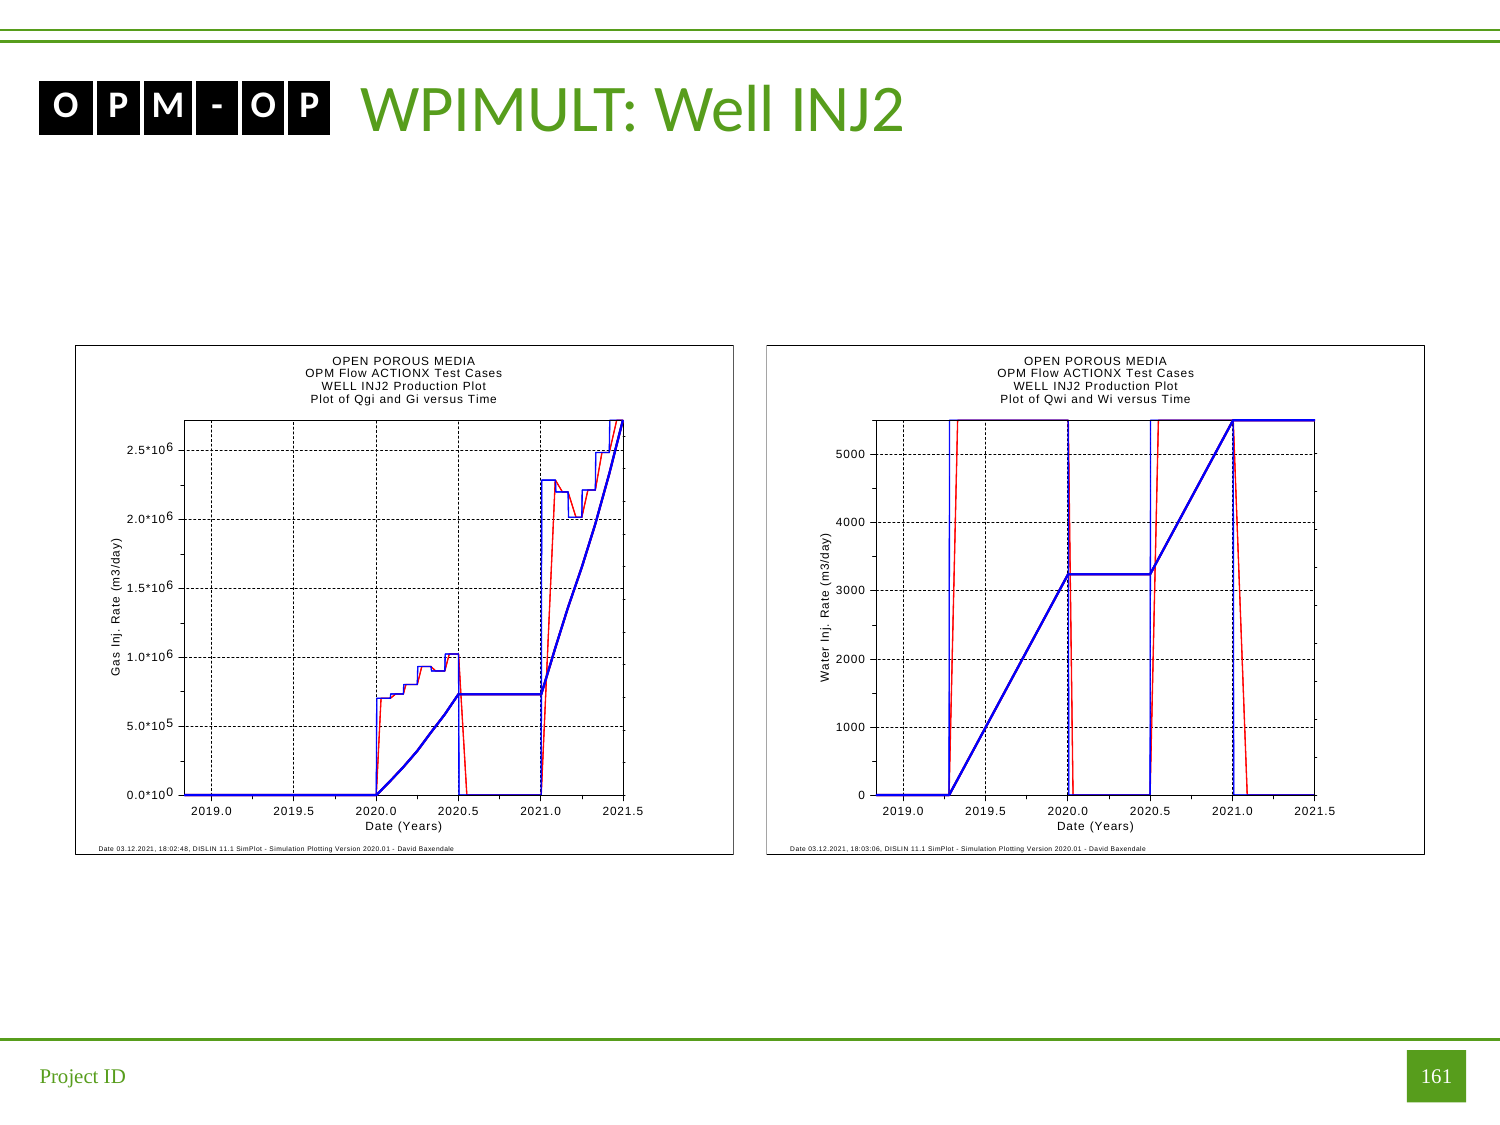

# WPIMULT: well INJ2
Project ID
161